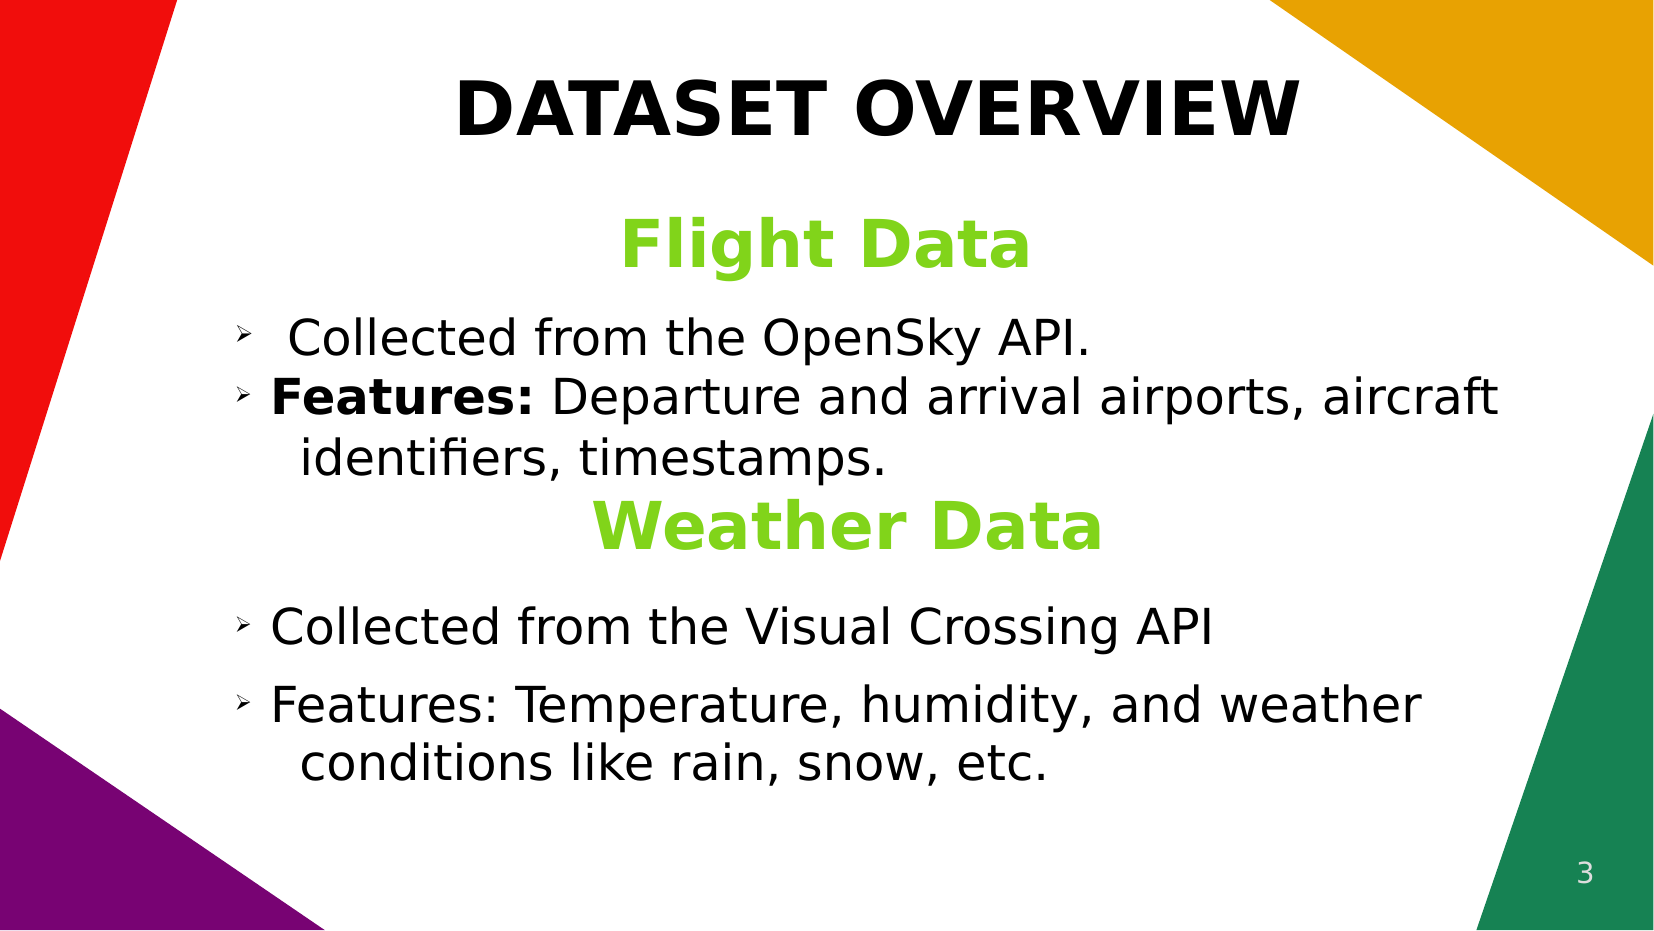

# DATASET OVERVIEW
Flight Data
 Collected from the OpenSky API.
Features: Departure and arrival airports, aircraft identifiers, timestamps.
Weather Data
Collected from the Visual Crossing API
Features: Temperature, humidity, and weather conditions like rain, snow, etc.
3